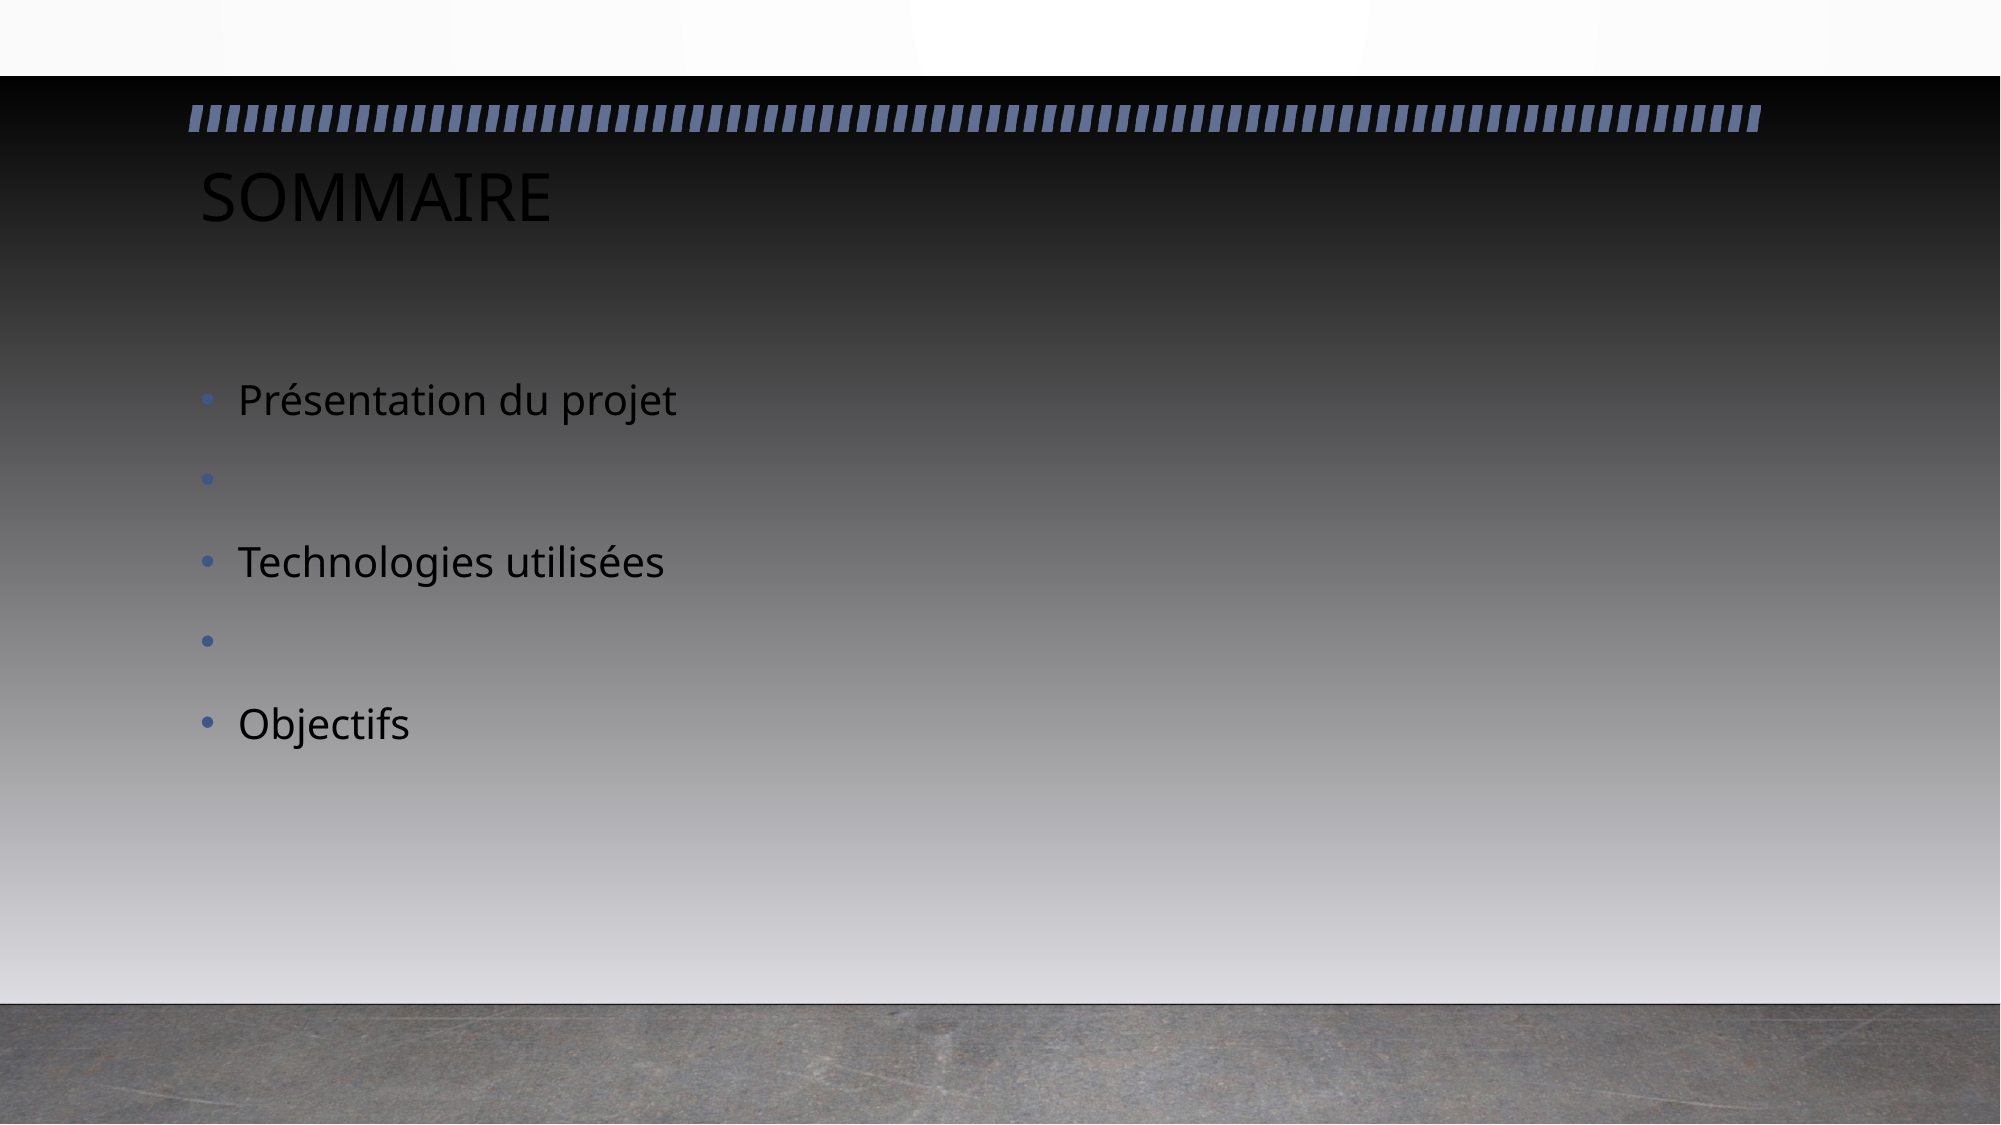

# SOMMAIRE
Présentation du projet
Technologies utilisées
Objectifs